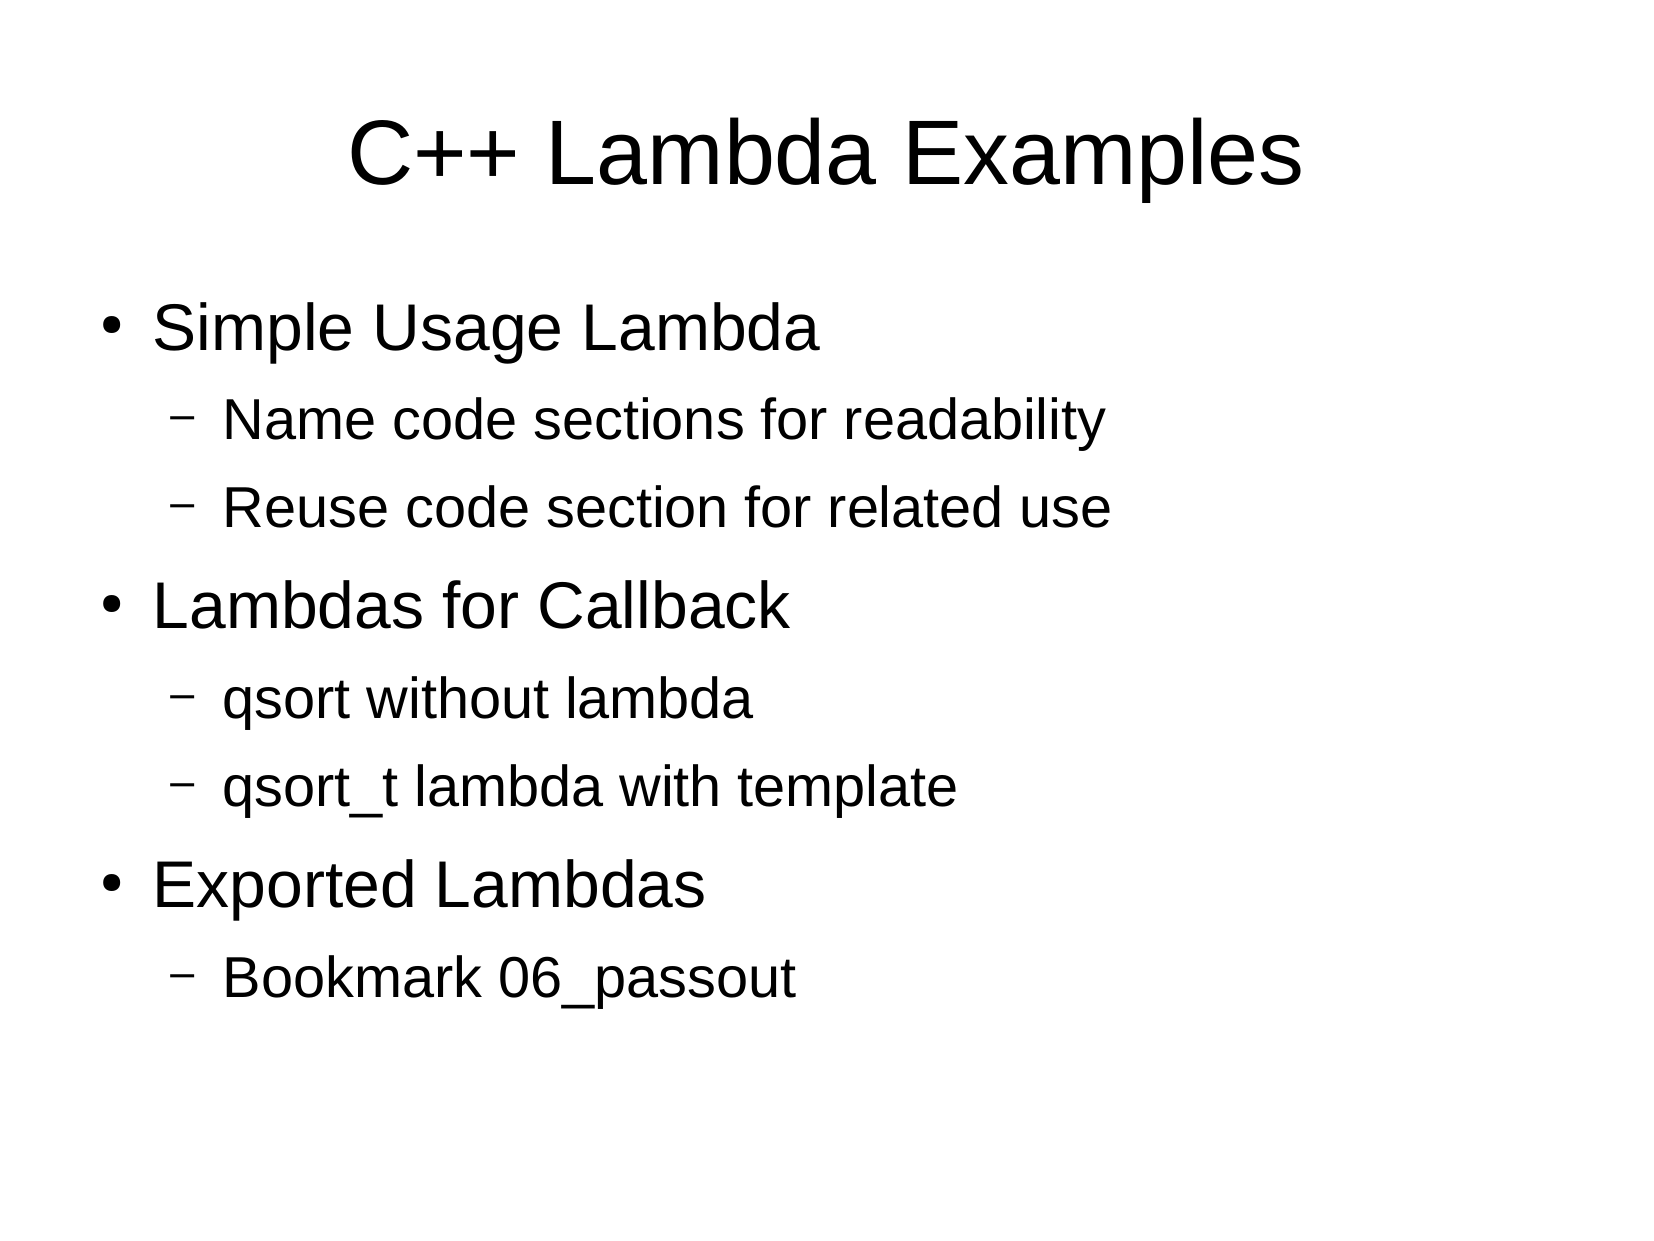

# C++ Lambda Examples
Simple Usage Lambda
Name code sections for readability
Reuse code section for related use
Lambdas for Callback
qsort without lambda
qsort_t lambda with template
Exported Lambdas
Bookmark 06_passout